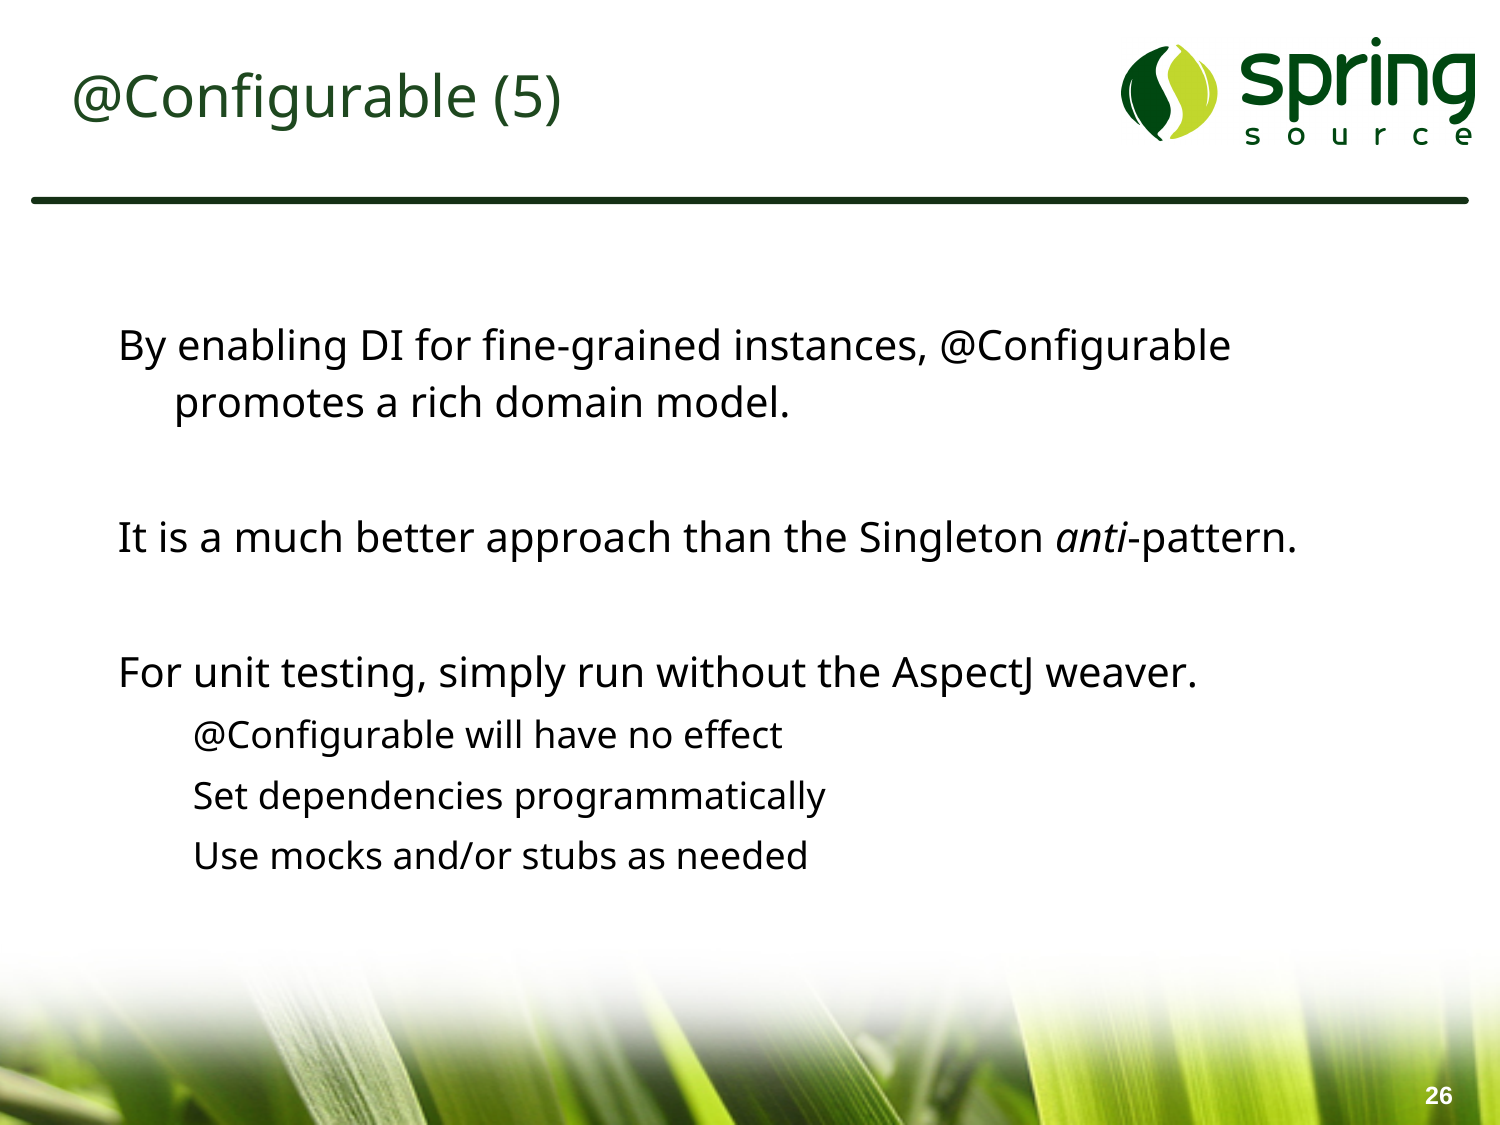

# @Configurable (5)
By enabling DI for fine-grained instances, @Configurable promotes a rich domain model.
It is a much better approach than the Singleton anti-pattern.
For unit testing, simply run without the AspectJ weaver.
@Configurable will have no effect
Set dependencies programmatically
Use mocks and/or stubs as needed